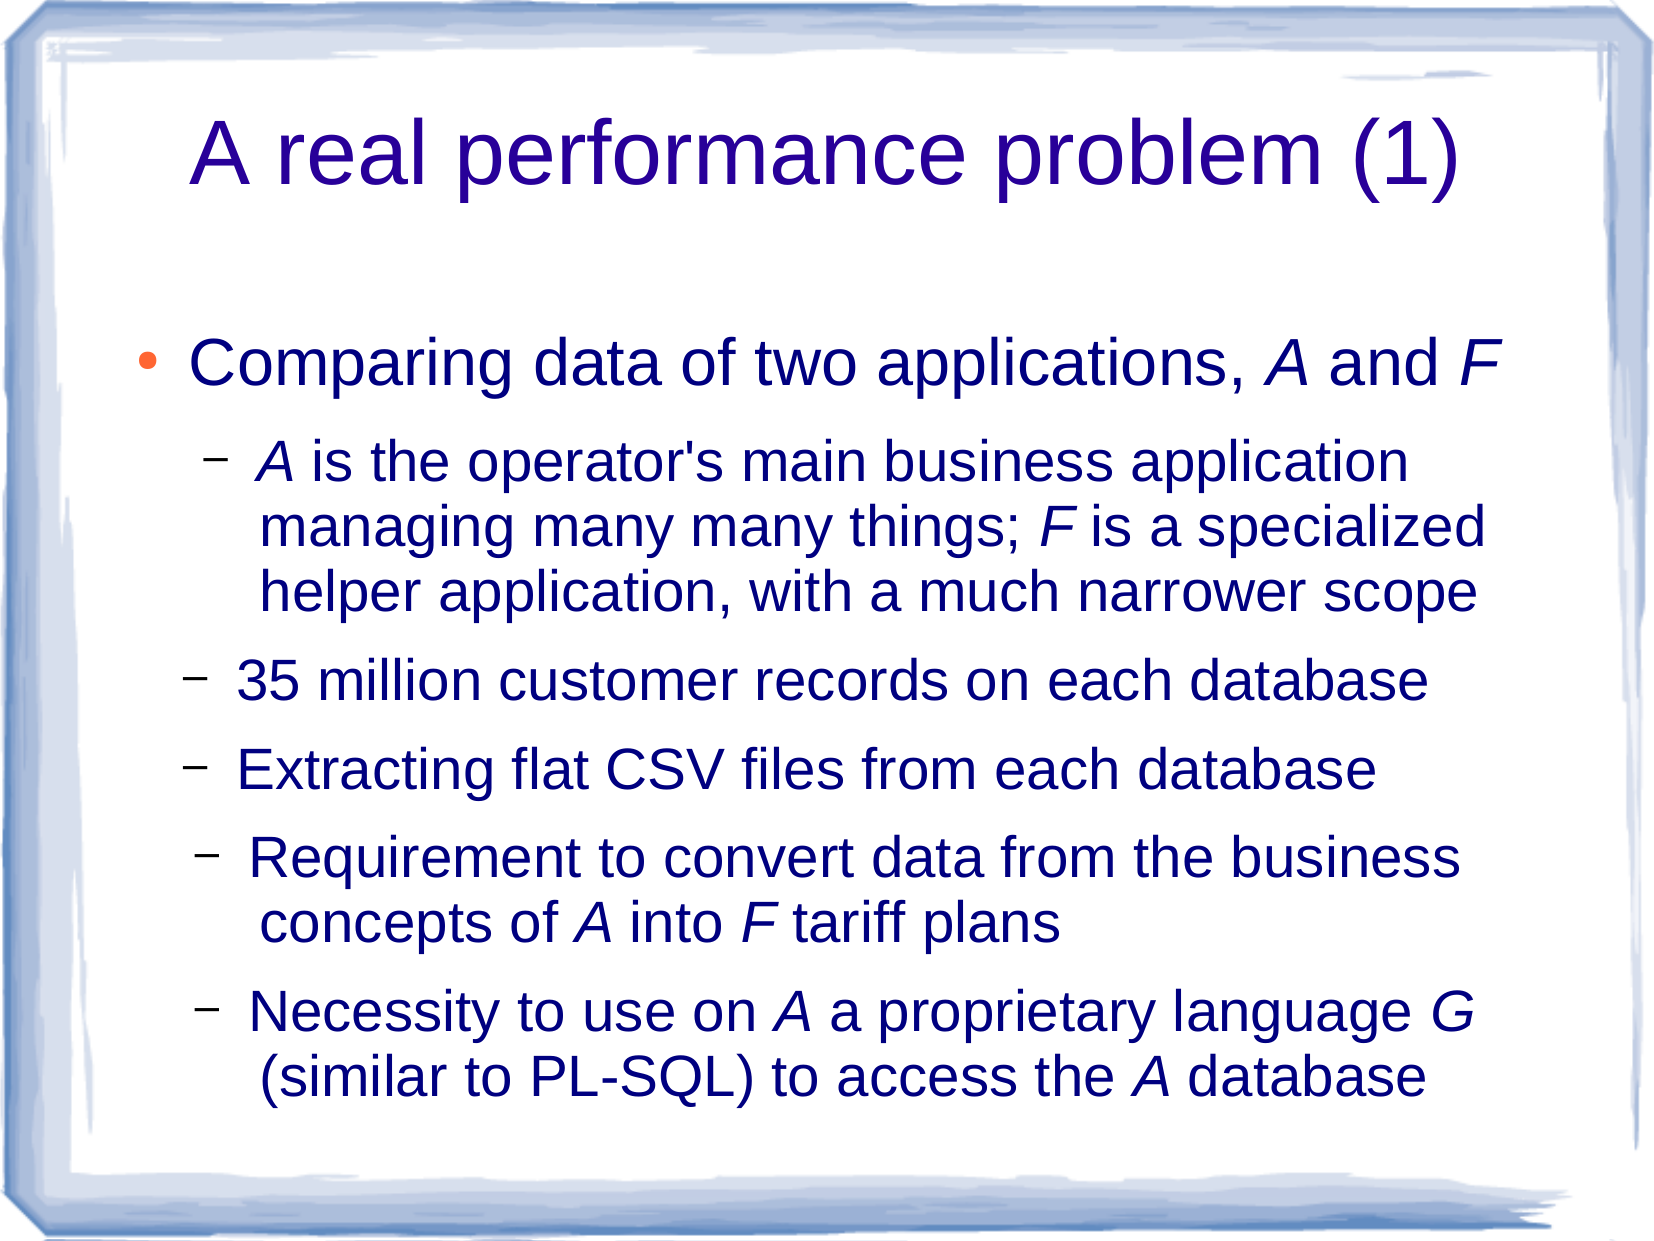

# A real performance problem (1)
Comparing data of two applications, A and F
A is the operator's main business application managing many many things; F is a specialized helper application, with a much narrower scope
35 million customer records on each database
Extracting flat CSV files from each database
Requirement to convert data from the business concepts of A into F tariff plans
Necessity to use on A a proprietary language G (similar to PL-SQL) to access the A database